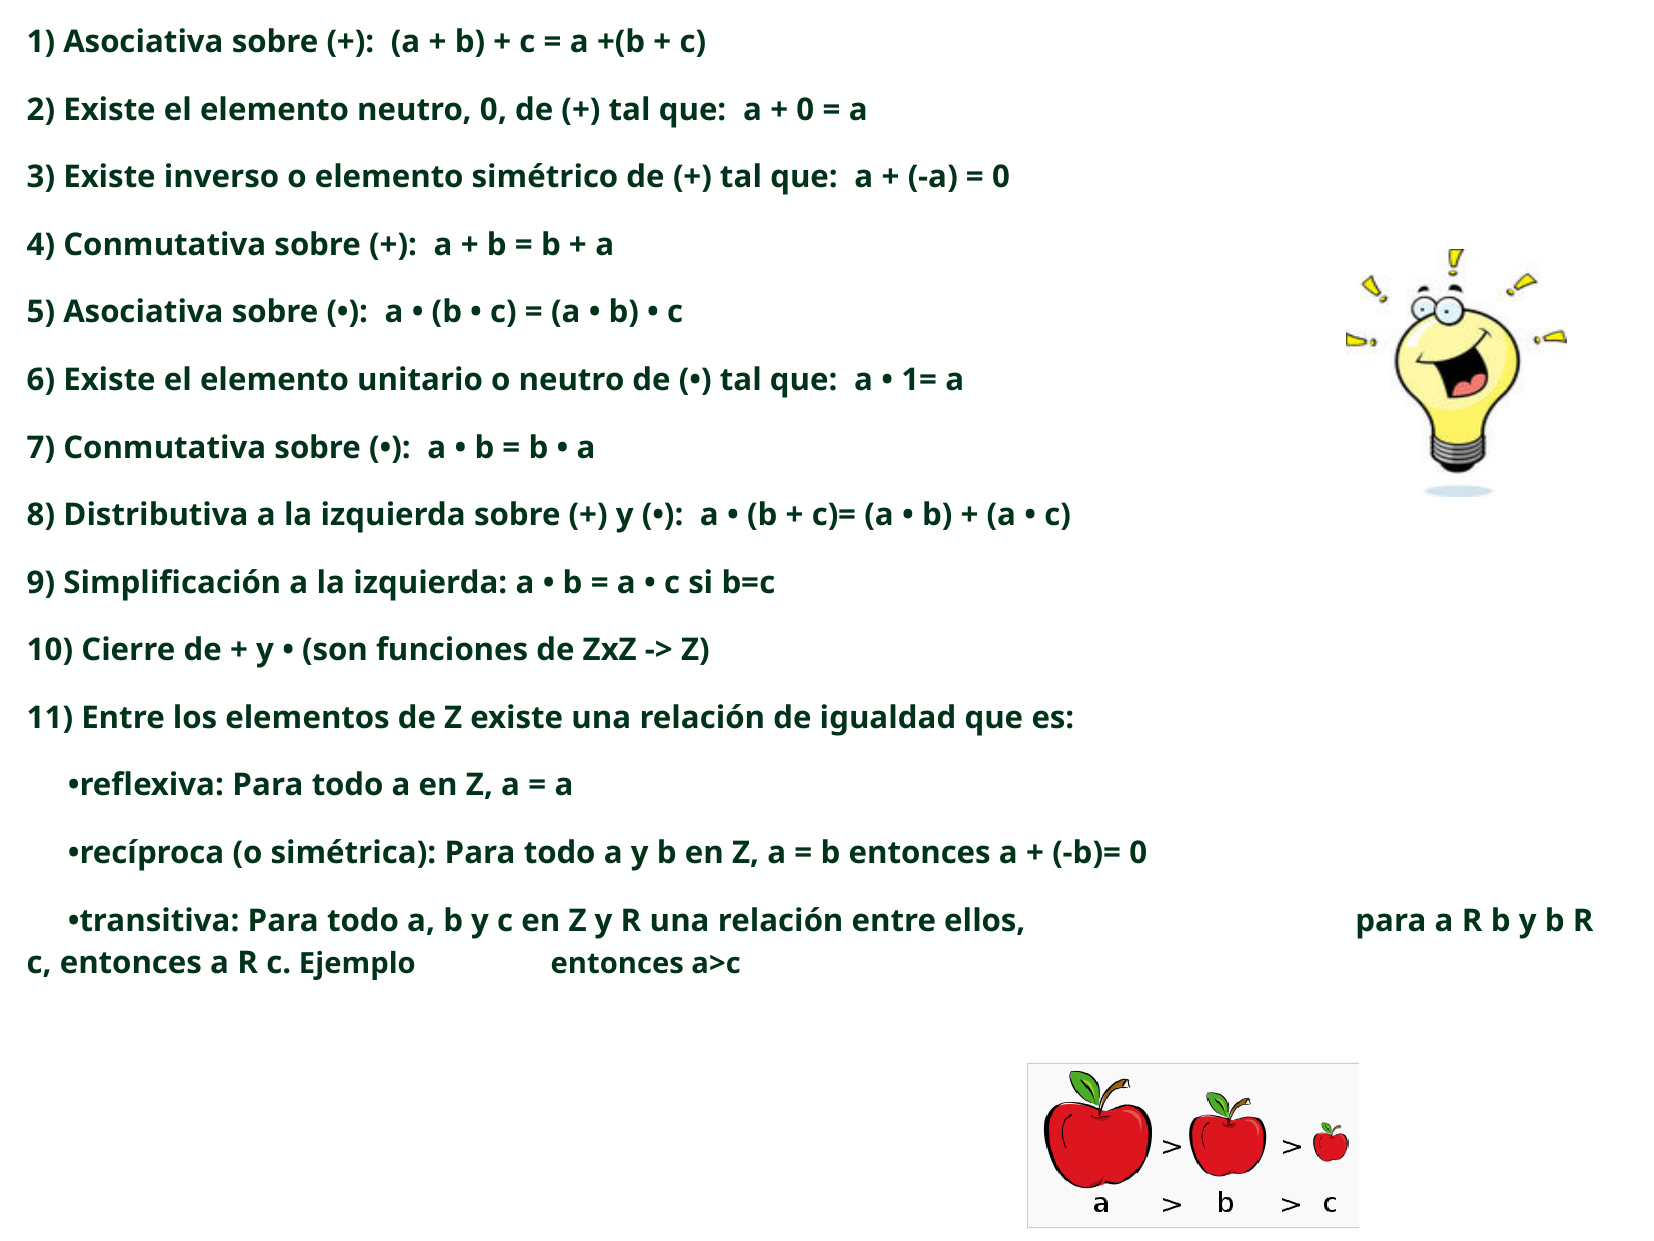

1) Asociativa sobre (+):  (a + b) + c = a +(b + c)
2) Existe el elemento neutro, 0, de (+) tal que:  a + 0 = a
3) Existe inverso o elemento simétrico de (+) tal que:  a + (-a) = 0
4) Conmutativa sobre (+):  a + b = b + a
5) Asociativa sobre (•):  a • (b • c) = (a • b) • c
6) Existe el elemento unitario o neutro de (•) tal que:  a • 1= a
7) Conmutativa sobre (•):  a • b = b • a
8) Distributiva a la izquierda sobre (+) y (•):  a • (b + c)= (a • b) + (a • c)
9) Simplificación a la izquierda: a • b = a • c si b=c
10) Cierre de + y • (son funciones de ZxZ -> Z)
11) Entre los elementos de Z existe una relación de igualdad que es:
     •reflexiva: Para todo a en Z, a = a
     •recíproca (o simétrica): Para todo a y b en Z, a = b entonces a + (-b)= 0
     •transitiva: Para todo a, b y c en Z y R una relación entre ellos, 					para a R b y b R c, entonces a R c. Ejemplo entonces a>c